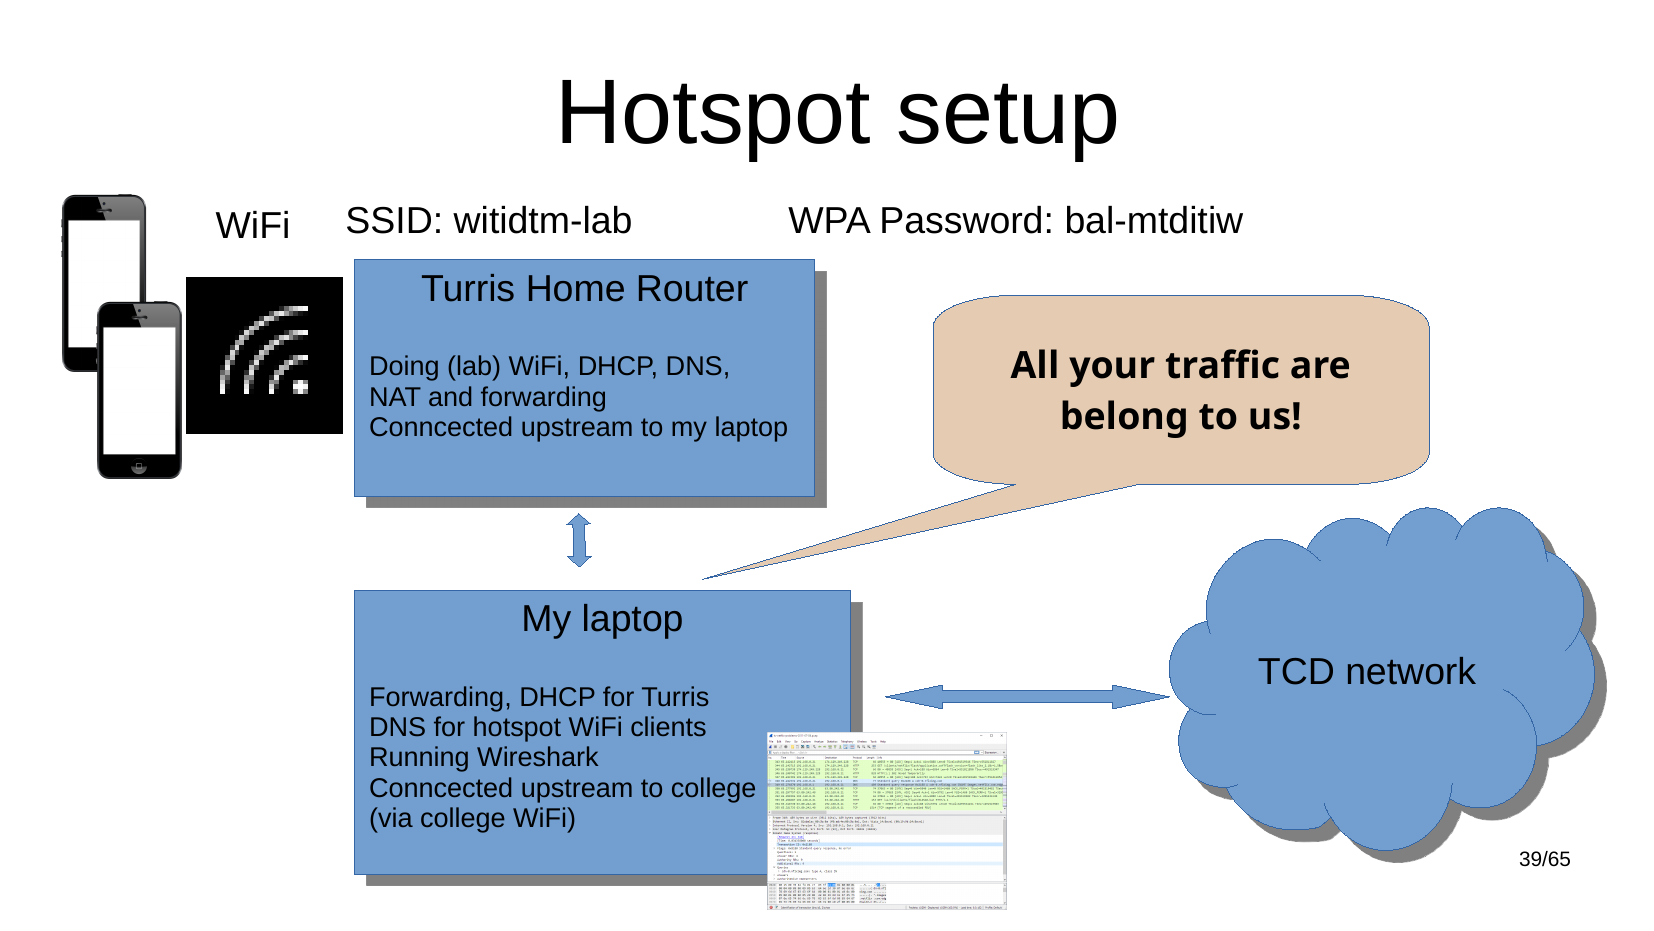

# Hotspot setup
SSID: witidtm-lab			WPA Password: bal-mtditiw
WiFi
Turris Home Router
Doing (lab) WiFi, DHCP, DNS,
NAT and forwarding
Conncected upstream to my laptop
All your traffic are belong to us!
TCD network
My laptop
Forwarding, DHCP for Turris
DNS for hotspot WiFi clients
Running Wireshark
Conncected upstream to college
(via college WiFi)
39